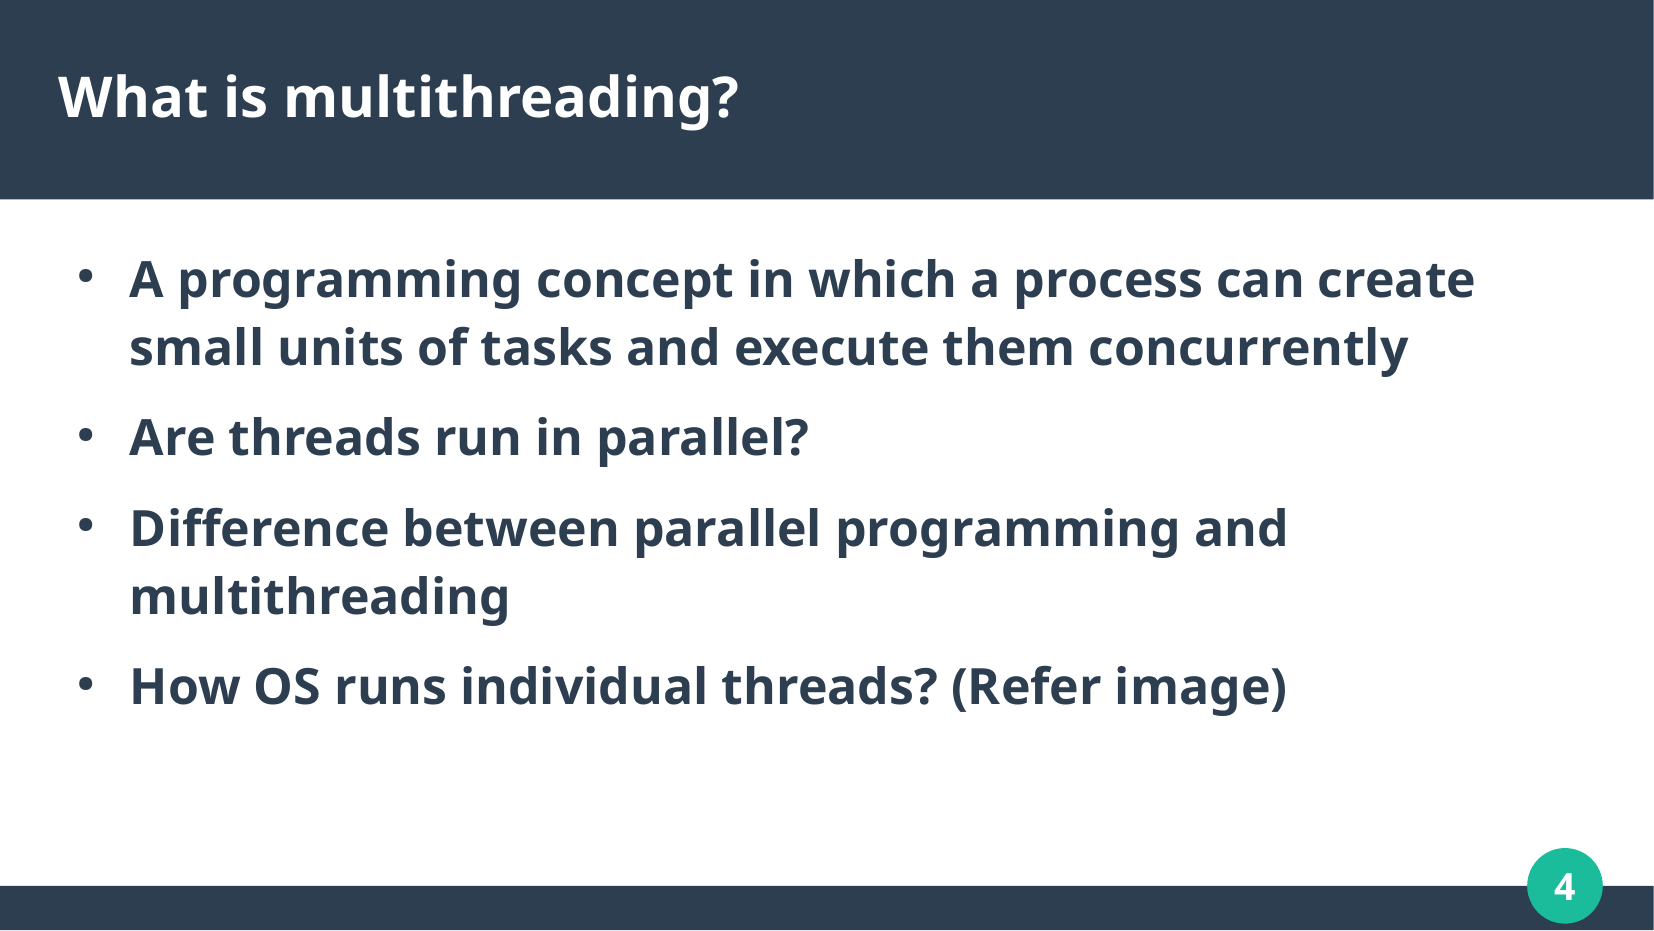

# What is multithreading?
A programming concept in which a process can create small units of tasks and execute them concurrently
Are threads run in parallel?
Difference between parallel programming and multithreading
How OS runs individual threads? (Refer image)